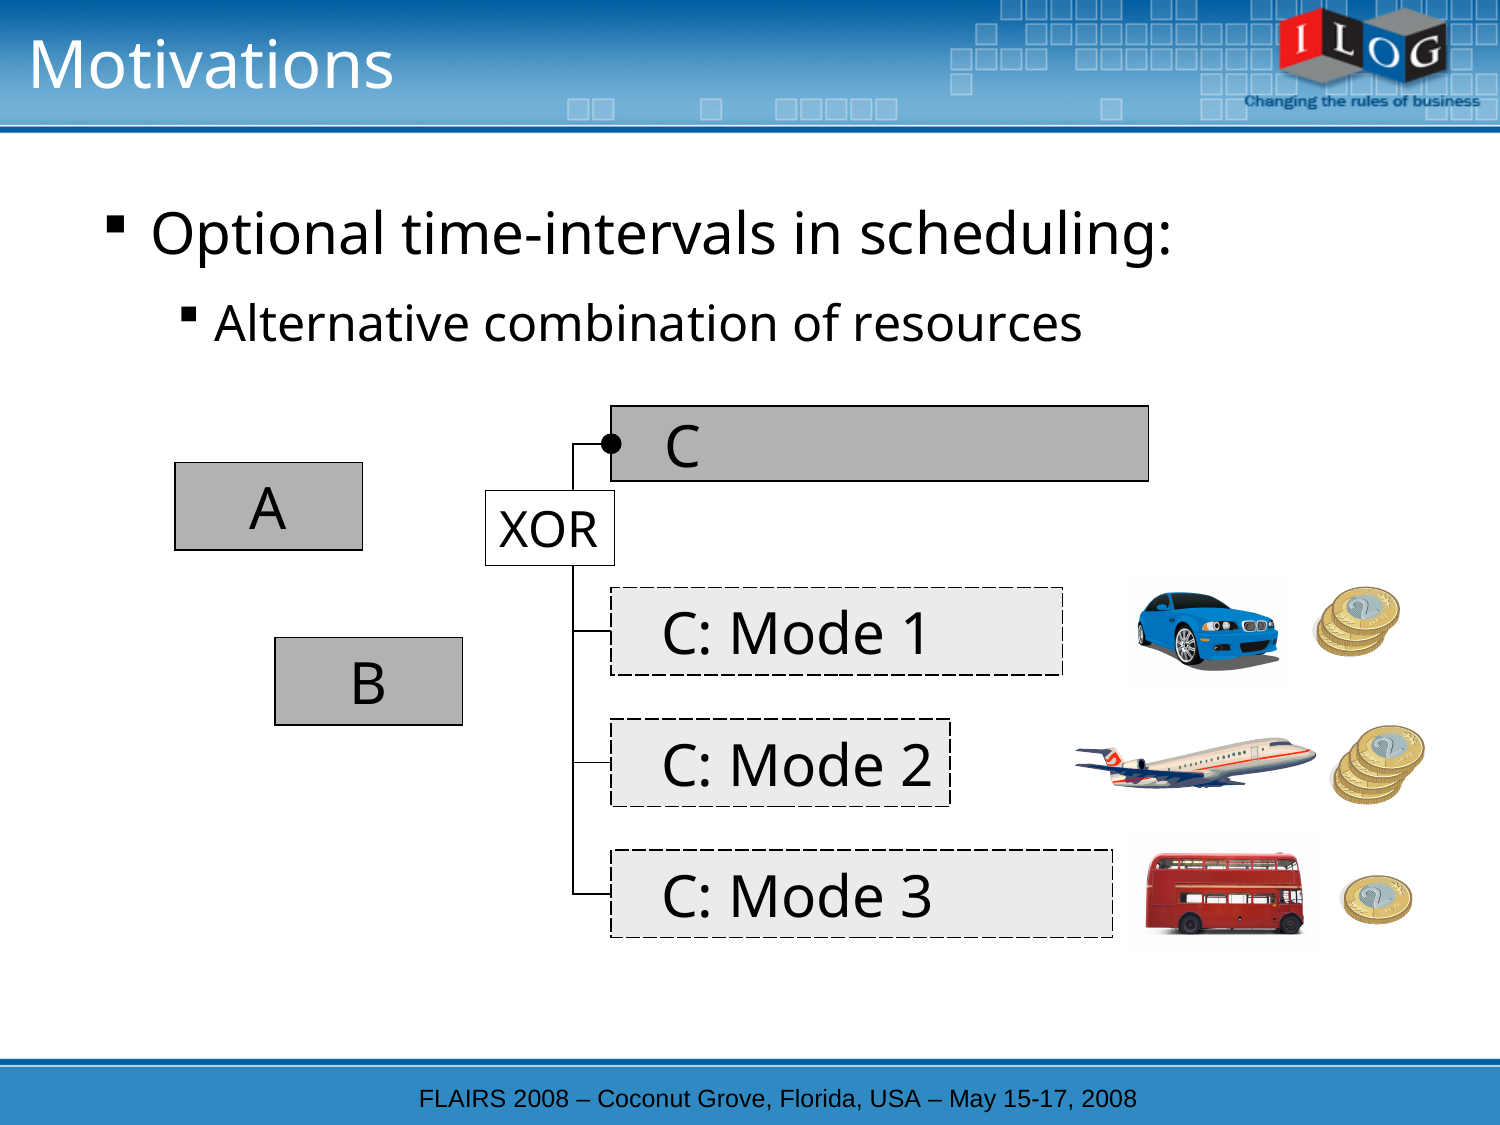

# Motivations
Optional time-intervals in scheduling:
Alternative combination of resources
C
XOR
A
C: Mode 1
B
C: Mode 2
C: Mode 3
10
© ILOG, All rights reserved